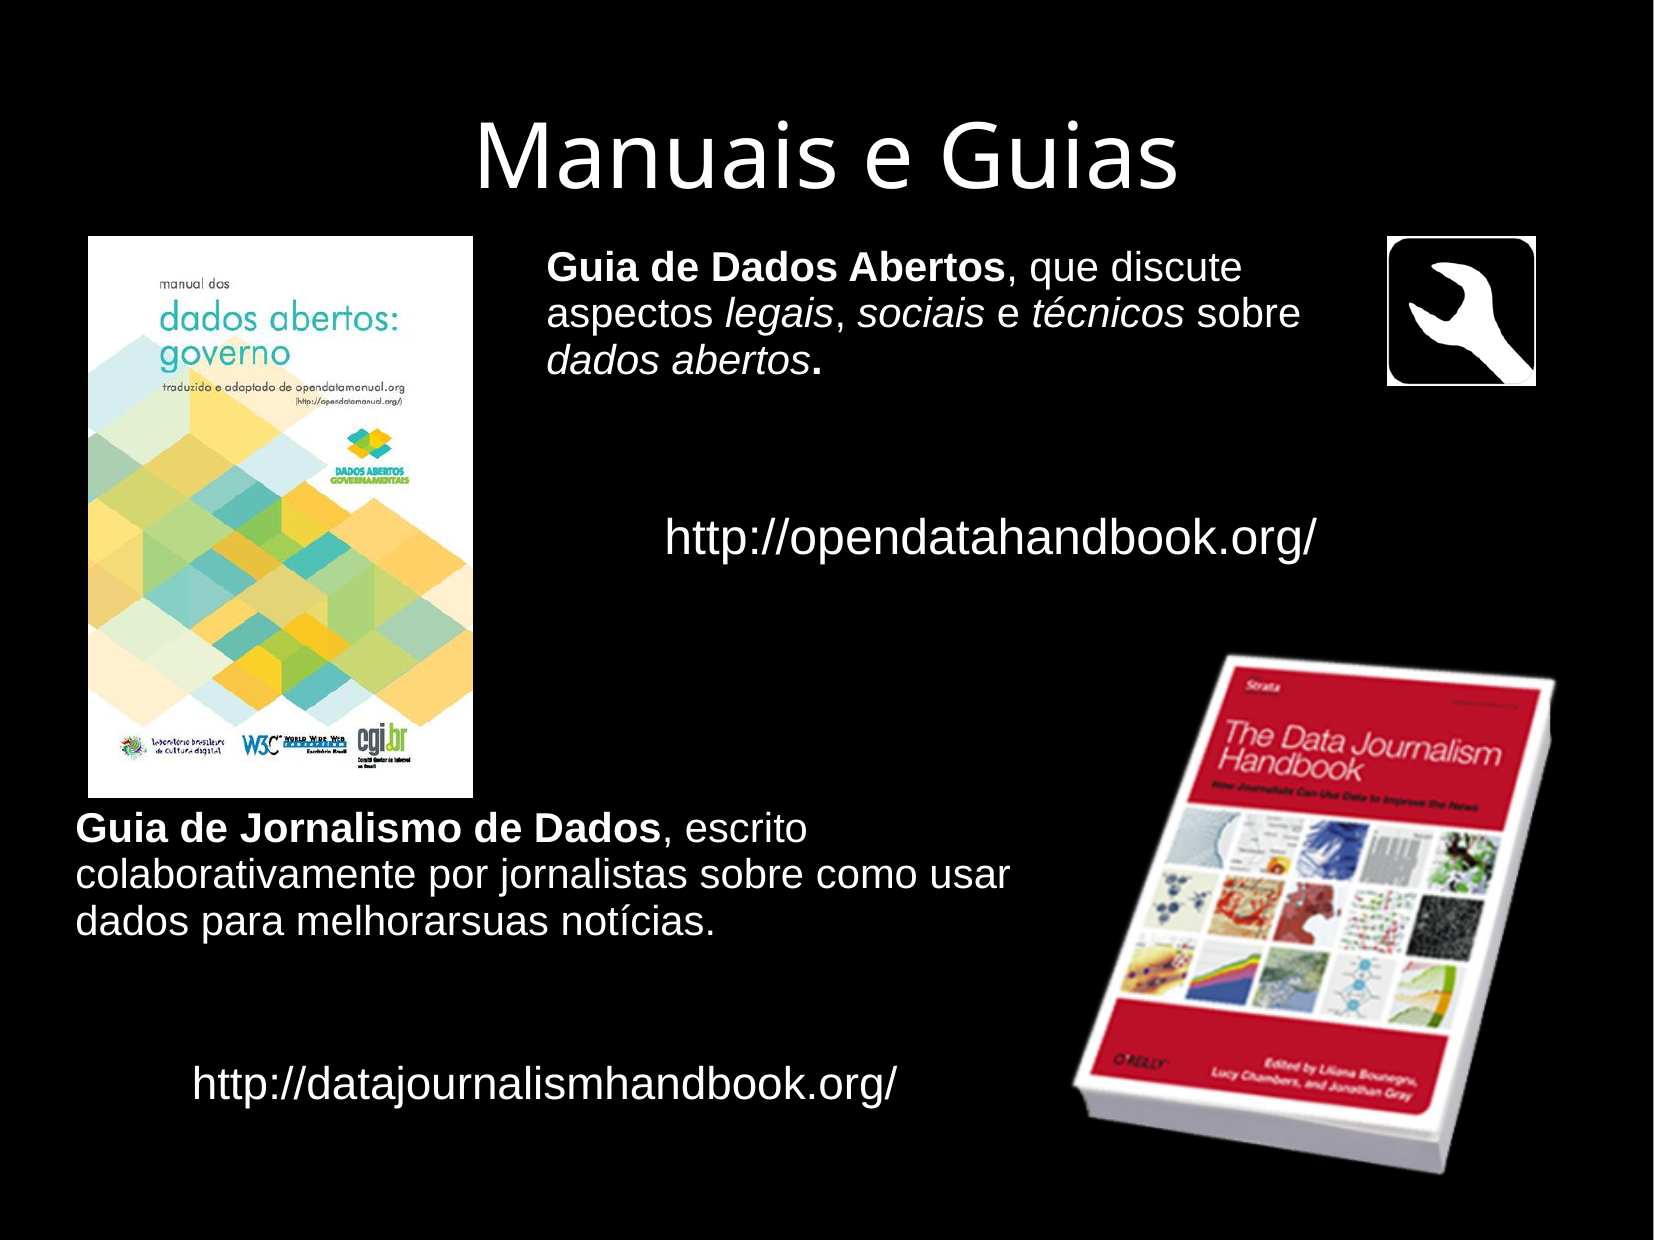

# Manuais e Guias
Guia de Dados Abertos, que discute aspectos legais, sociais e técnicos sobre dados abertos.
http://opendatahandbook.org/
Guia de Jornalismo de Dados, escrito colaborativamente por jornalistas sobre como usar dados para melhorarsuas notícias.
http://datajournalismhandbook.org/